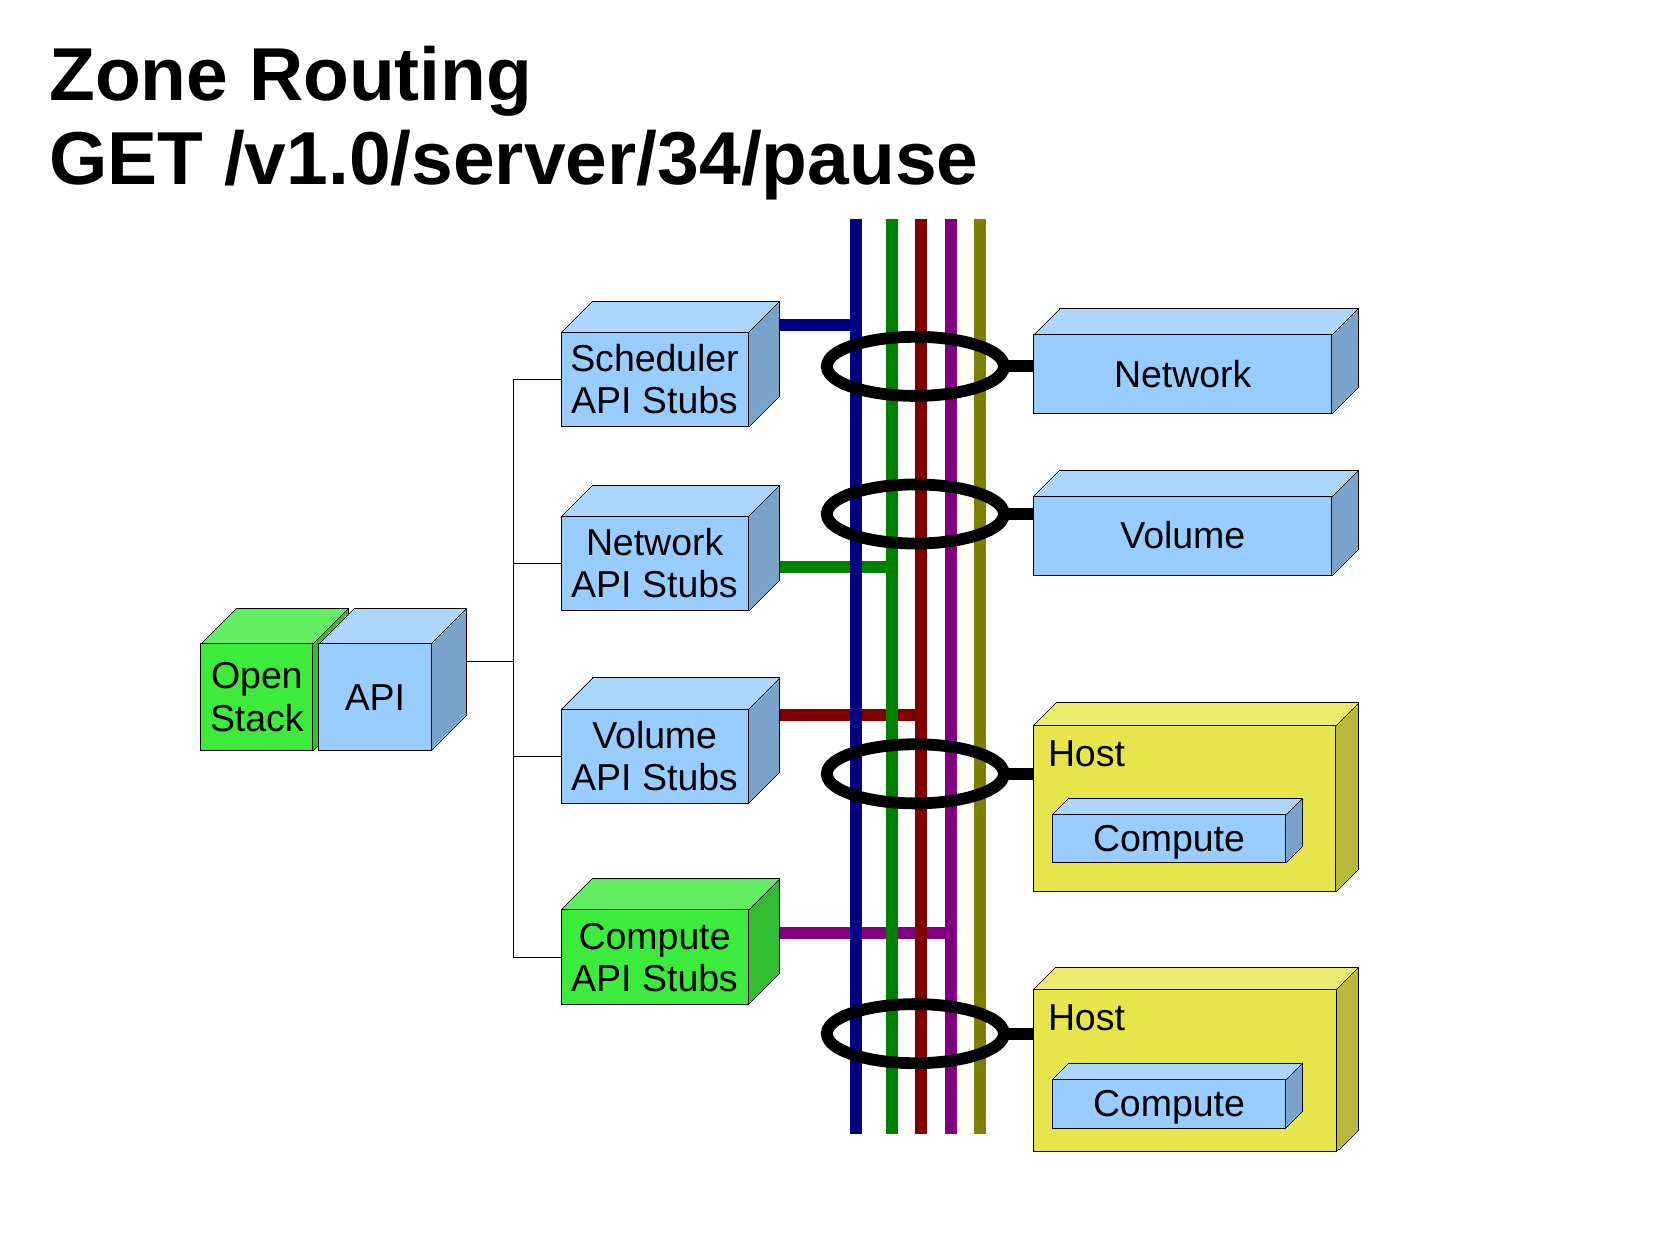

Zone Routing
GET /v1.0/server/34/pause
Scheduler
Scheduler
API Stubs
Network
Volume
Network
Network
API Stubs
Open
Stack
API
Volume
Volume
API Stubs
Host
Compute
Glance
Compute
API Stubs
Host
Compute